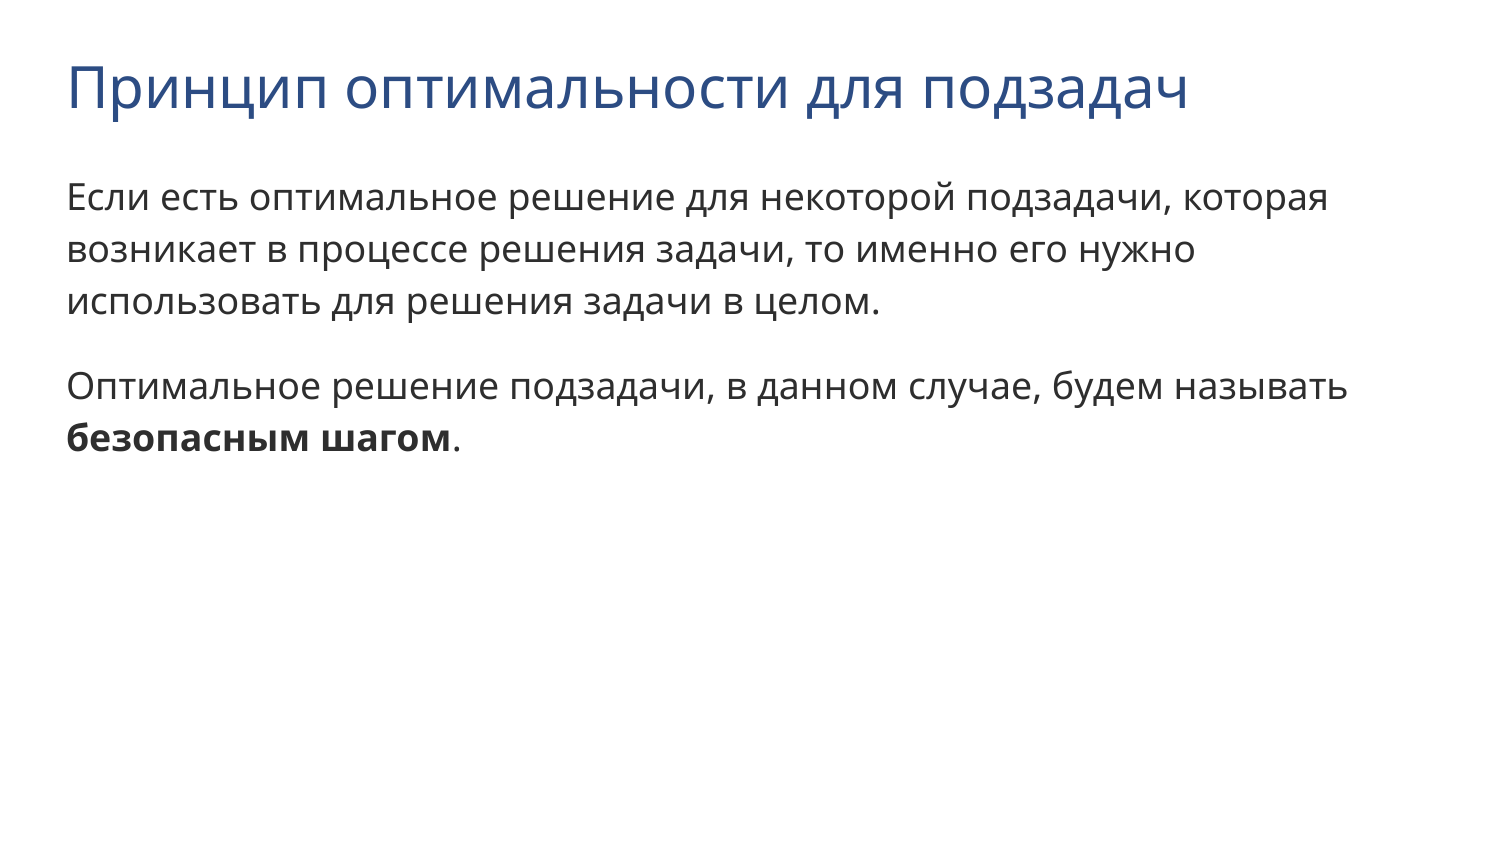

# Принцип оптимальности для подзадач
Если есть оптимальное решение для некоторой подзадачи, которая возникает в процессе решения задачи, то именно его нужно использовать для решения задачи в целом.
Оптимальное решение подзадачи, в данном случае, будем называть безопасным шагом.